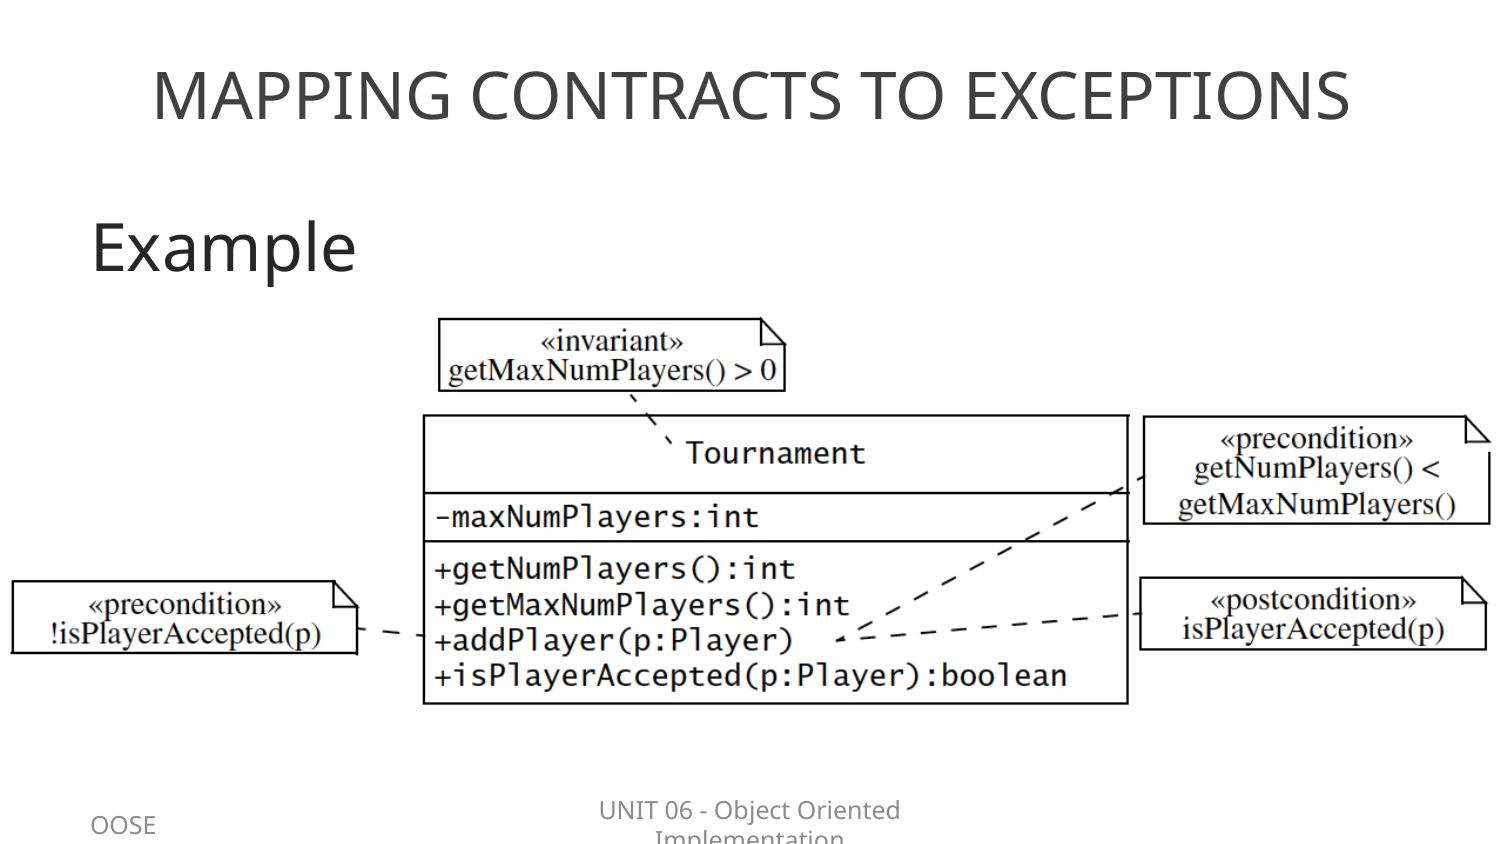

# Mapping contracts to exceptions
Example
OOSE
UNIT 06 - Object Oriented Implementation